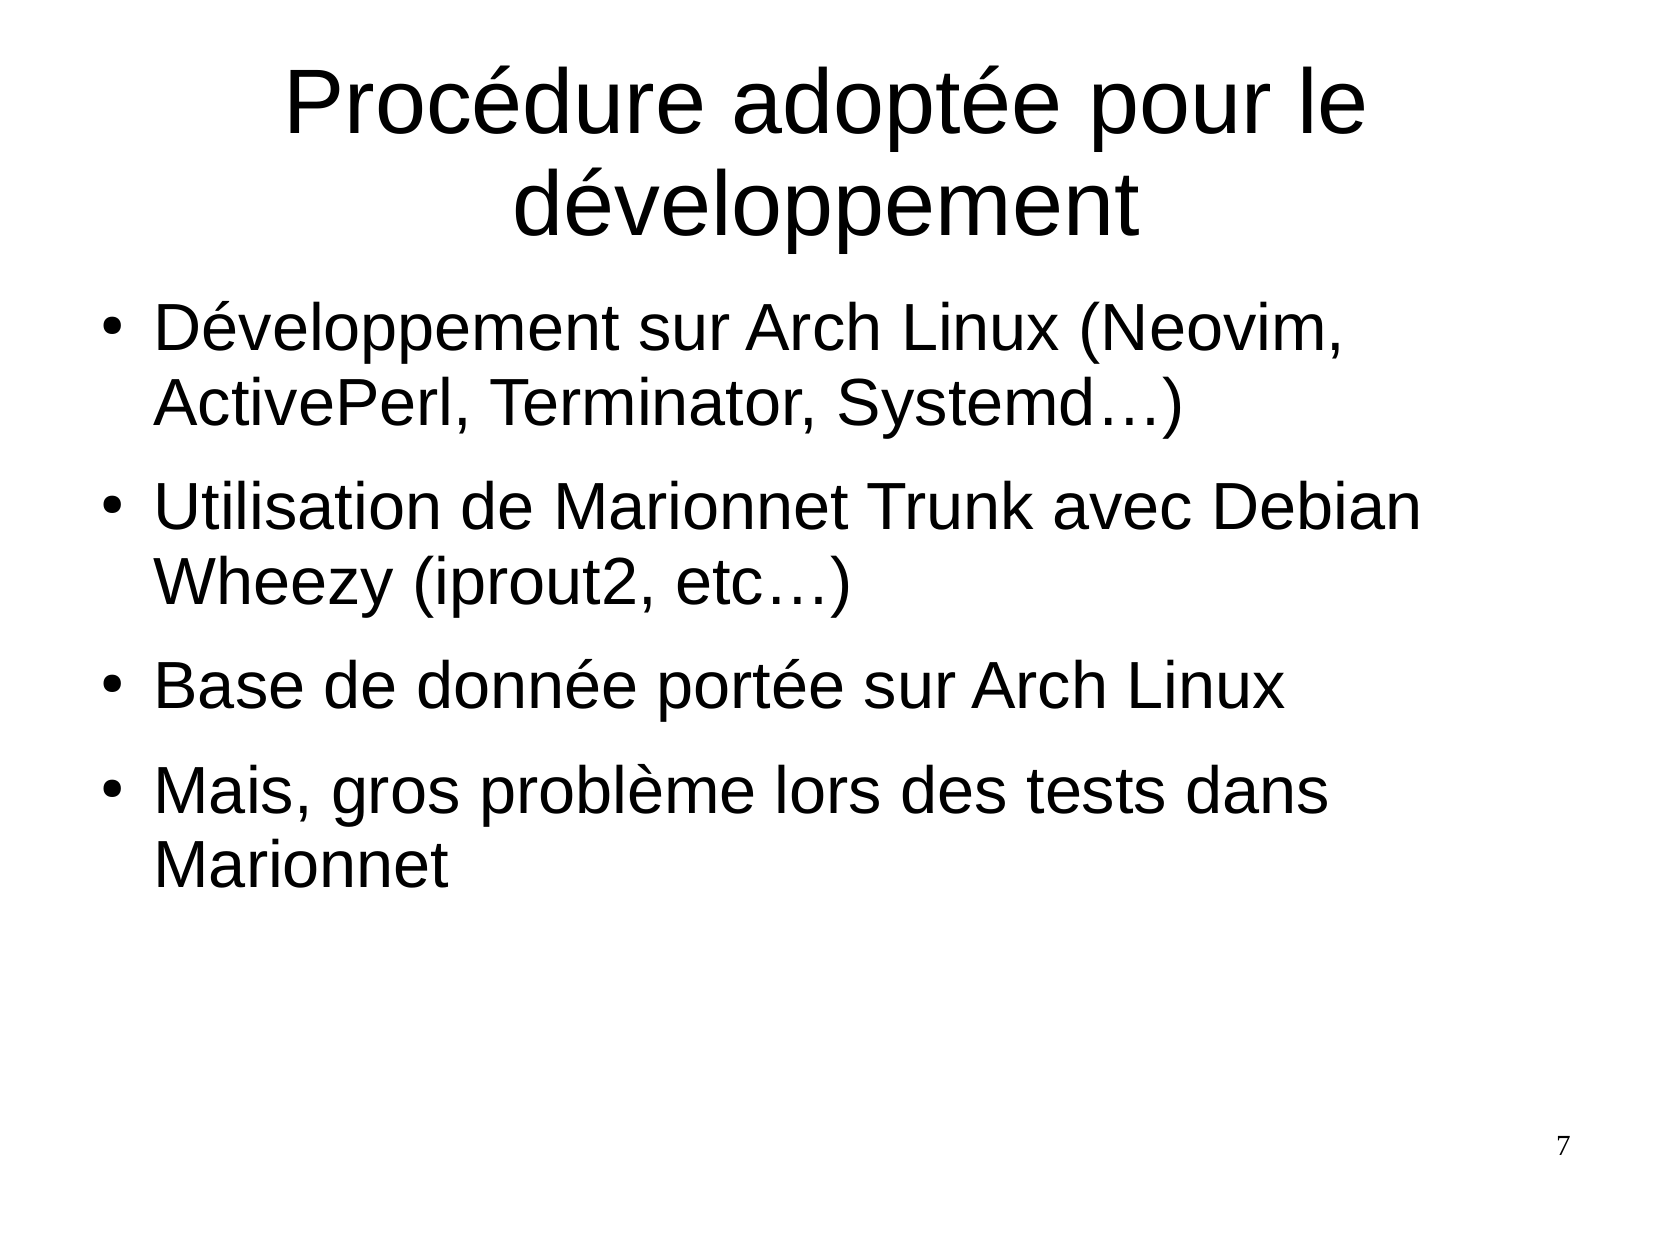

# Procédure adoptée pour le développement
Développement sur Arch Linux (Neovim, ActivePerl, Terminator, Systemd…)
Utilisation de Marionnet Trunk avec Debian Wheezy (iprout2, etc…)
Base de donnée portée sur Arch Linux
Mais, gros problème lors des tests dans Marionnet
7